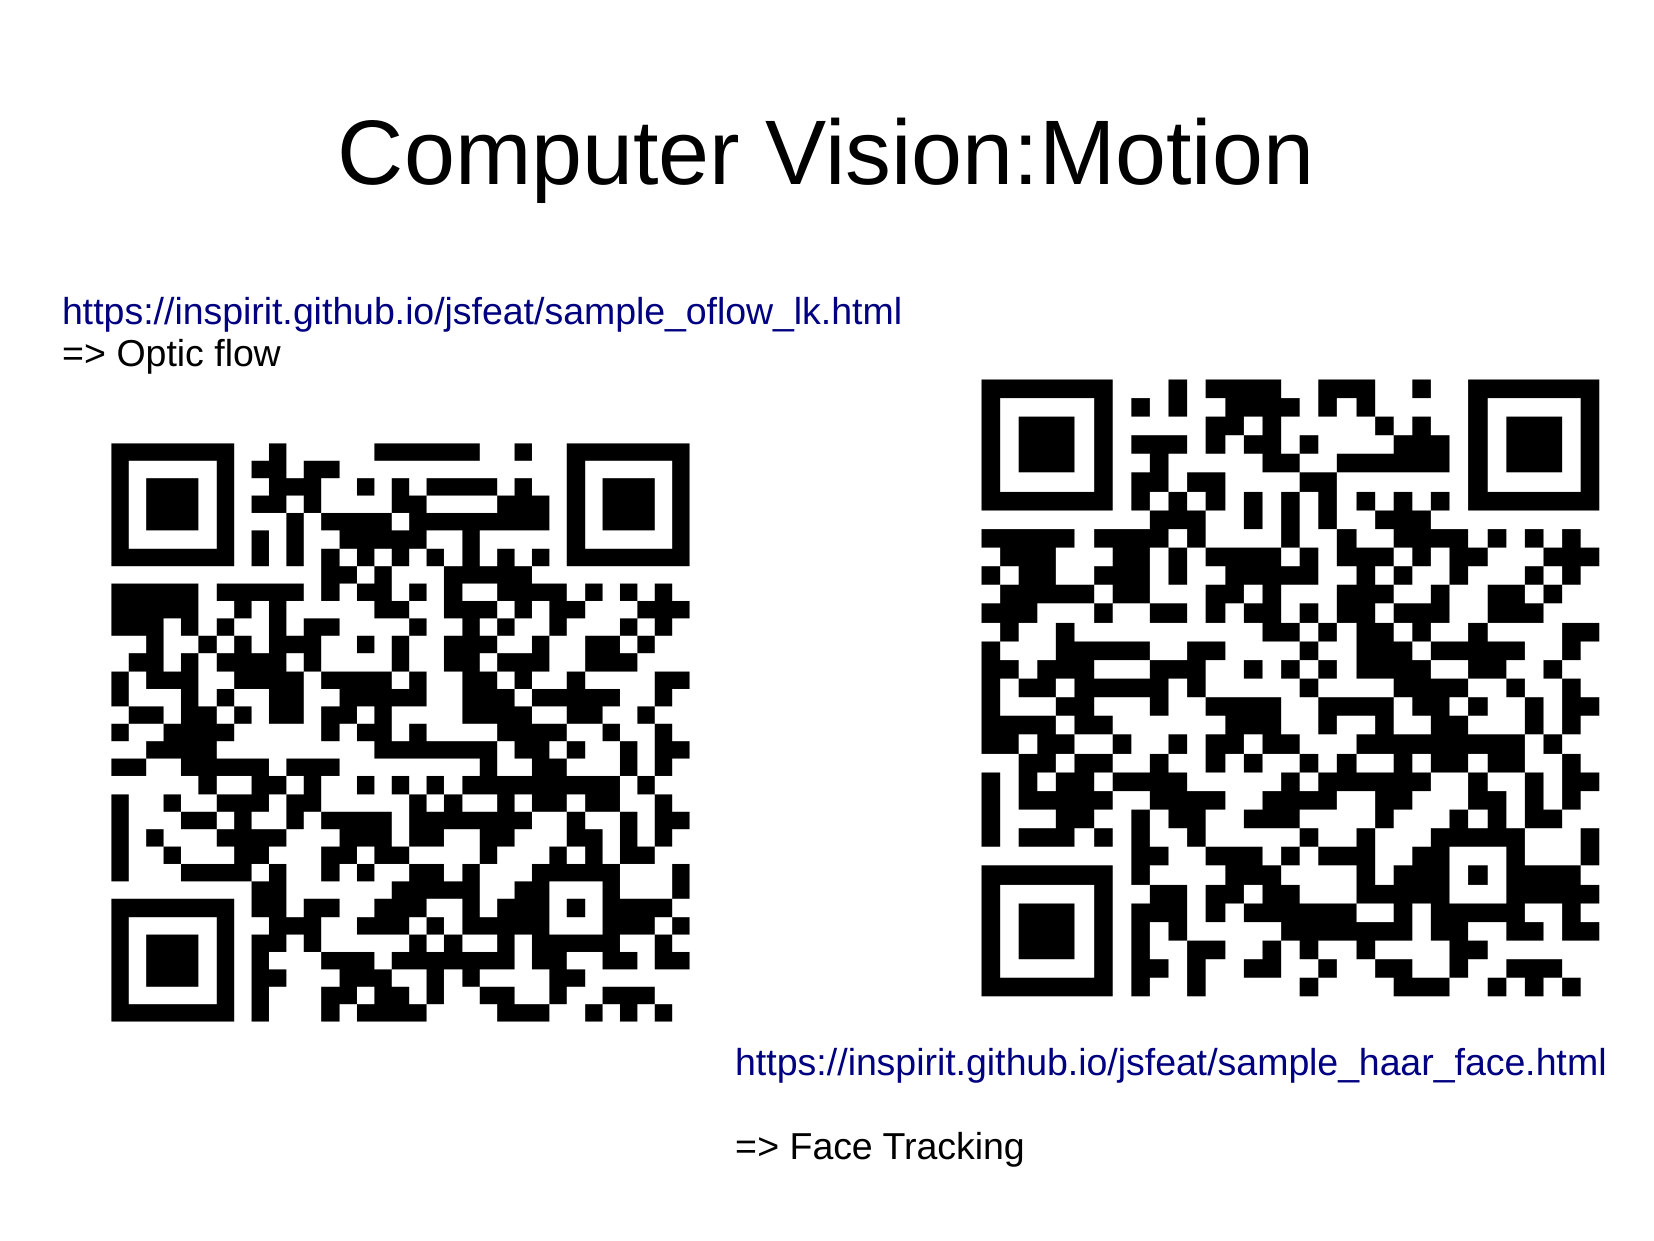

# Computer Vision:Motion
https://inspirit.github.io/jsfeat/sample_oflow_lk.html
=> Optic flow
https://inspirit.github.io/jsfeat/sample_haar_face.html
=> Face Tracking